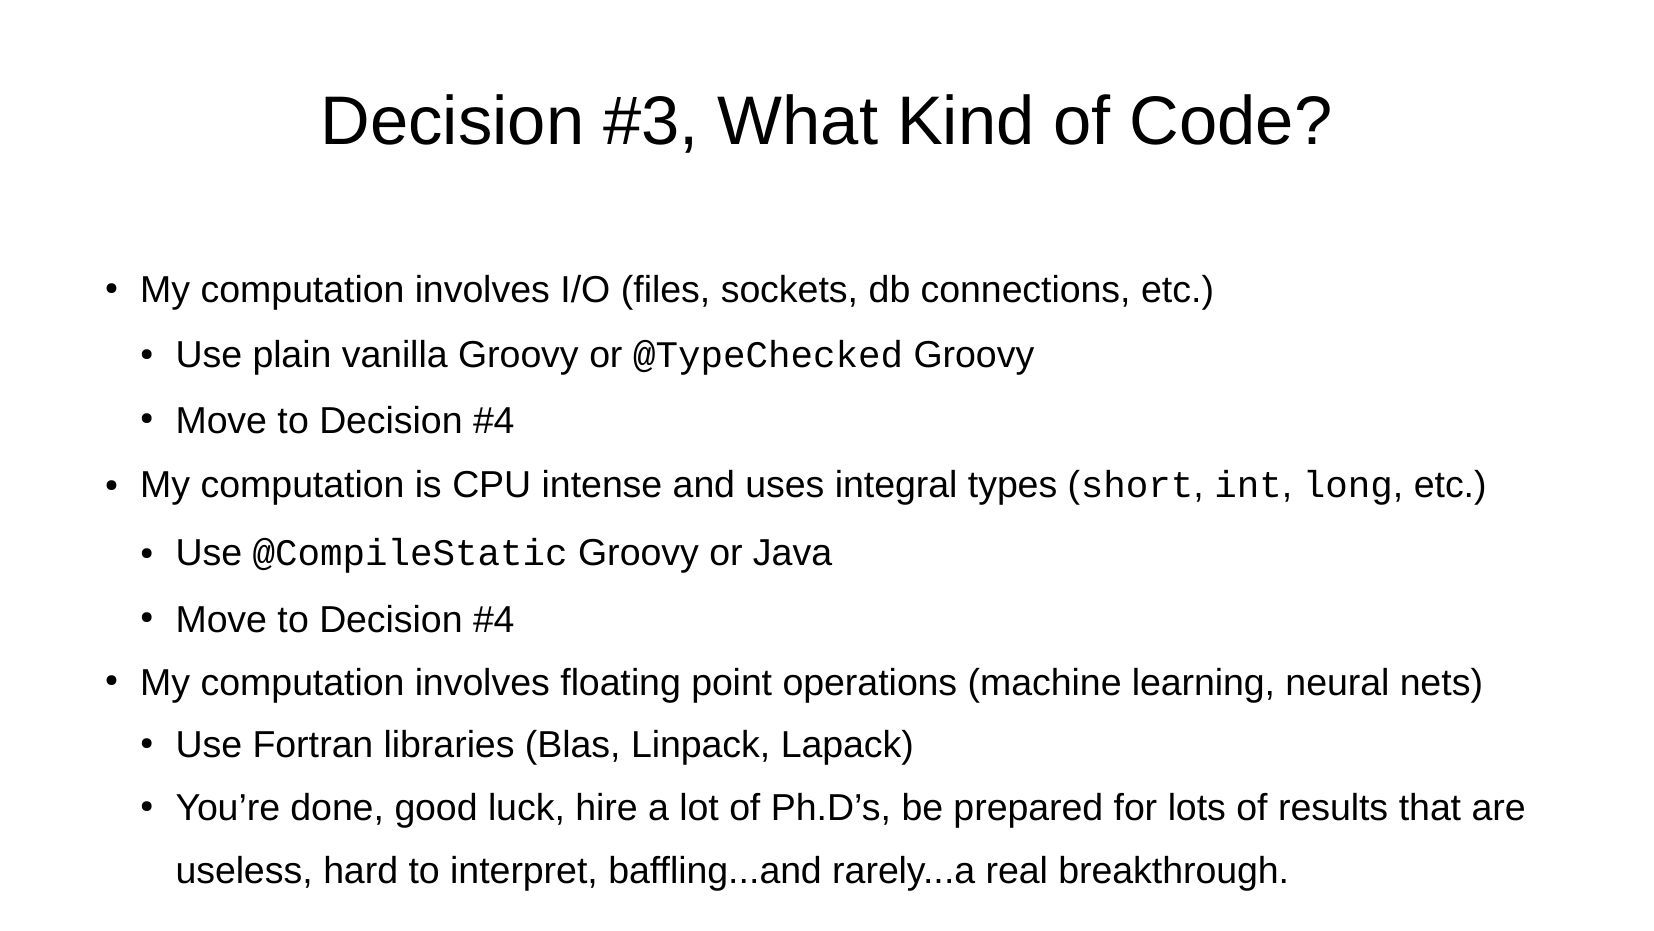

# Decision #3, What Kind of Code?
My computation involves I/O (files, sockets, db connections, etc.)
Use plain vanilla Groovy or @TypeChecked Groovy
Move to Decision #4
My computation is CPU intense and uses integral types (short, int, long, etc.)
Use @CompileStatic Groovy or Java
Move to Decision #4
My computation involves floating point operations (machine learning, neural nets)
Use Fortran libraries (Blas, Linpack, Lapack)
You’re done, good luck, hire a lot of Ph.D’s, be prepared for lots of results that are useless, hard to interpret, baffling...and rarely...a real breakthrough.